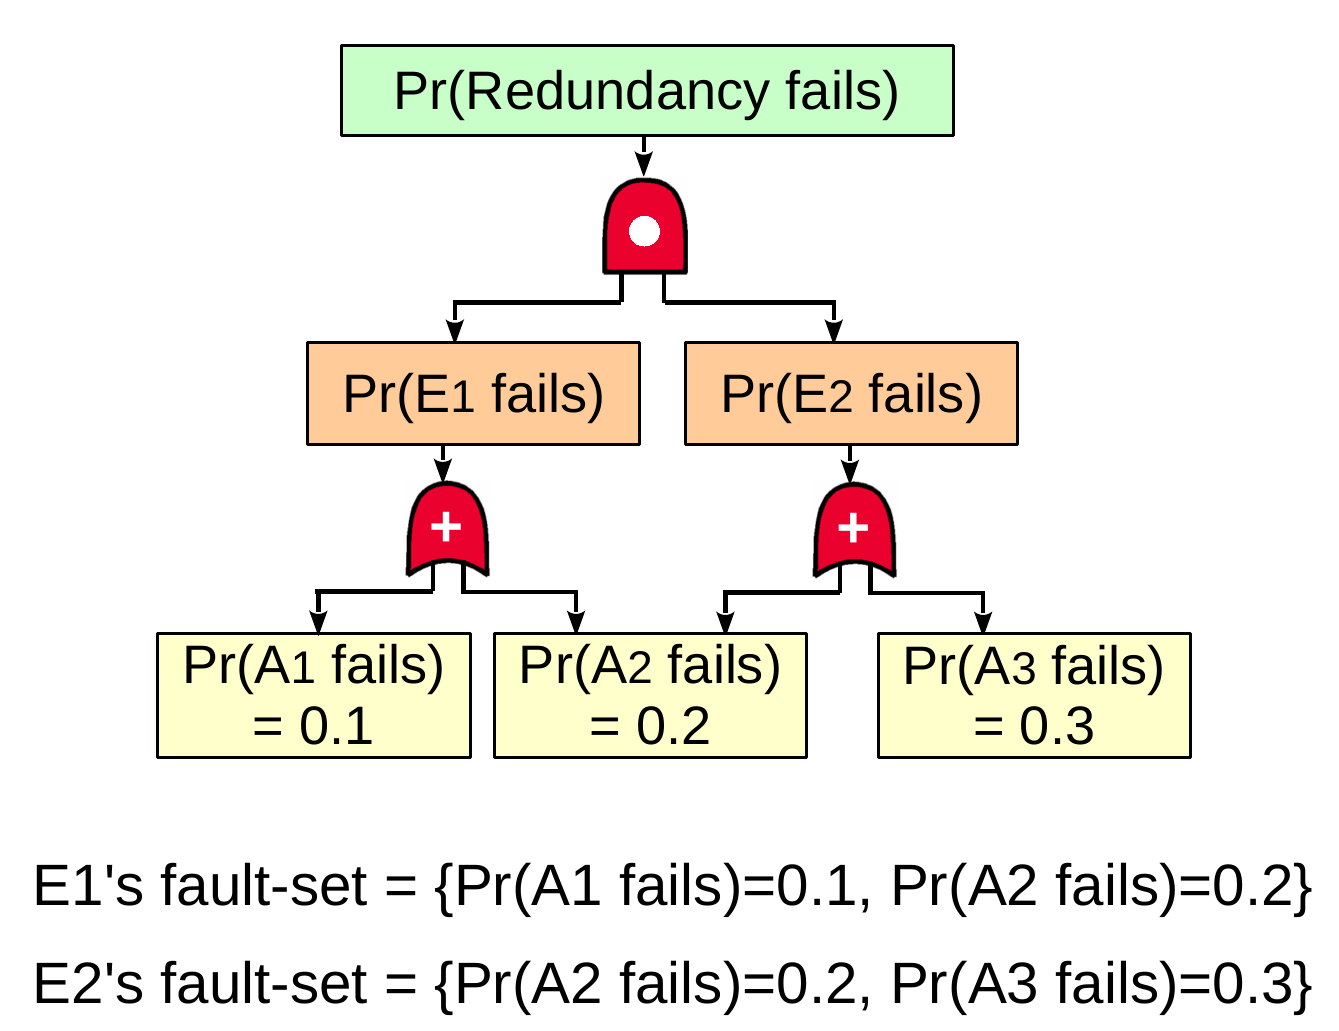

Pr(Redundancy fails)
Pr(E1 fails)
Pr(E2 fails)
+
+
Pr(A1 fails)
= 0.1
Pr(A2 fails)
= 0.2
Pr(A3 fails)
= 0.3
E1's fault-set = {Pr(A1 fails)=0.1, Pr(A2 fails)=0.2}
E2's fault-set = {Pr(A2 fails)=0.2, Pr(A3 fails)=0.3}